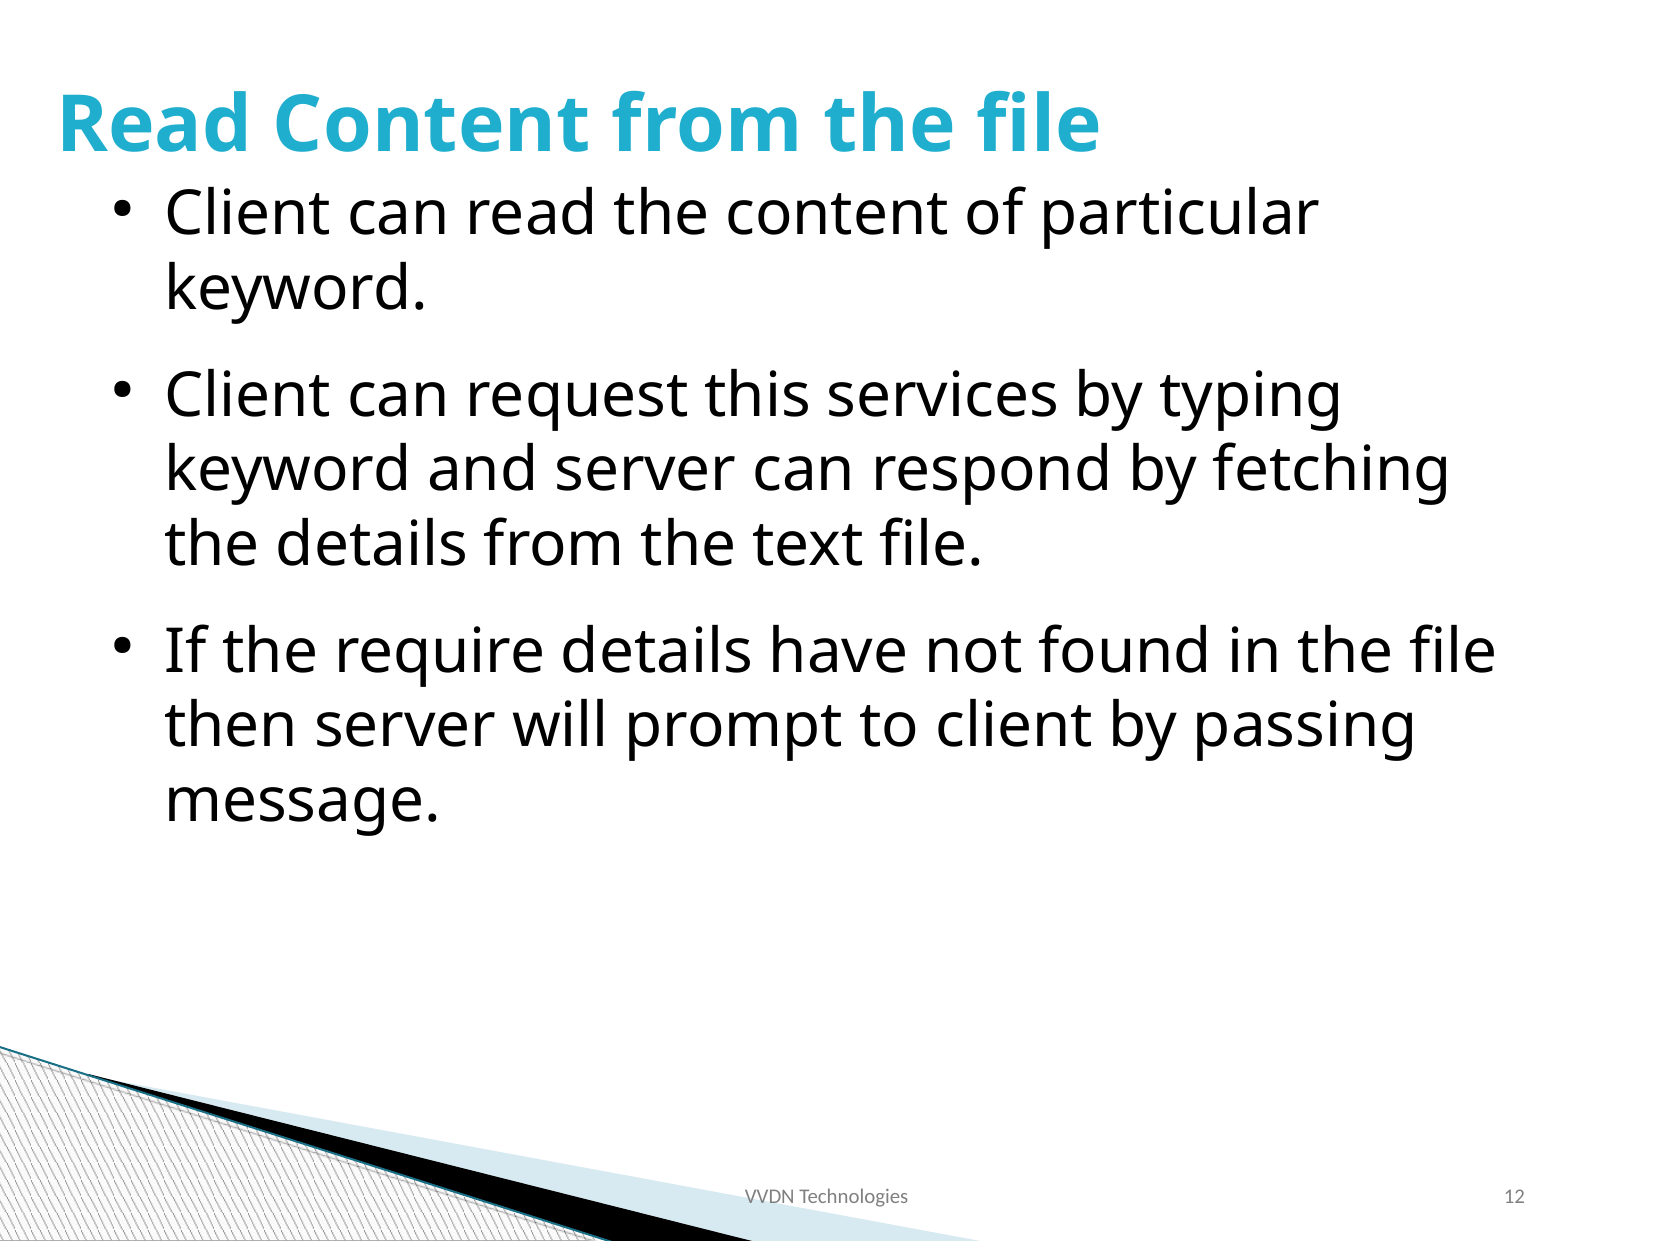

Read Content from the file
# Client can read the content of particular keyword.
Client can request this services by typing keyword and server can respond by fetching the details from the text file.
If the require details have not found in the file then server will prompt to client by passing message.
VVDN Technologies